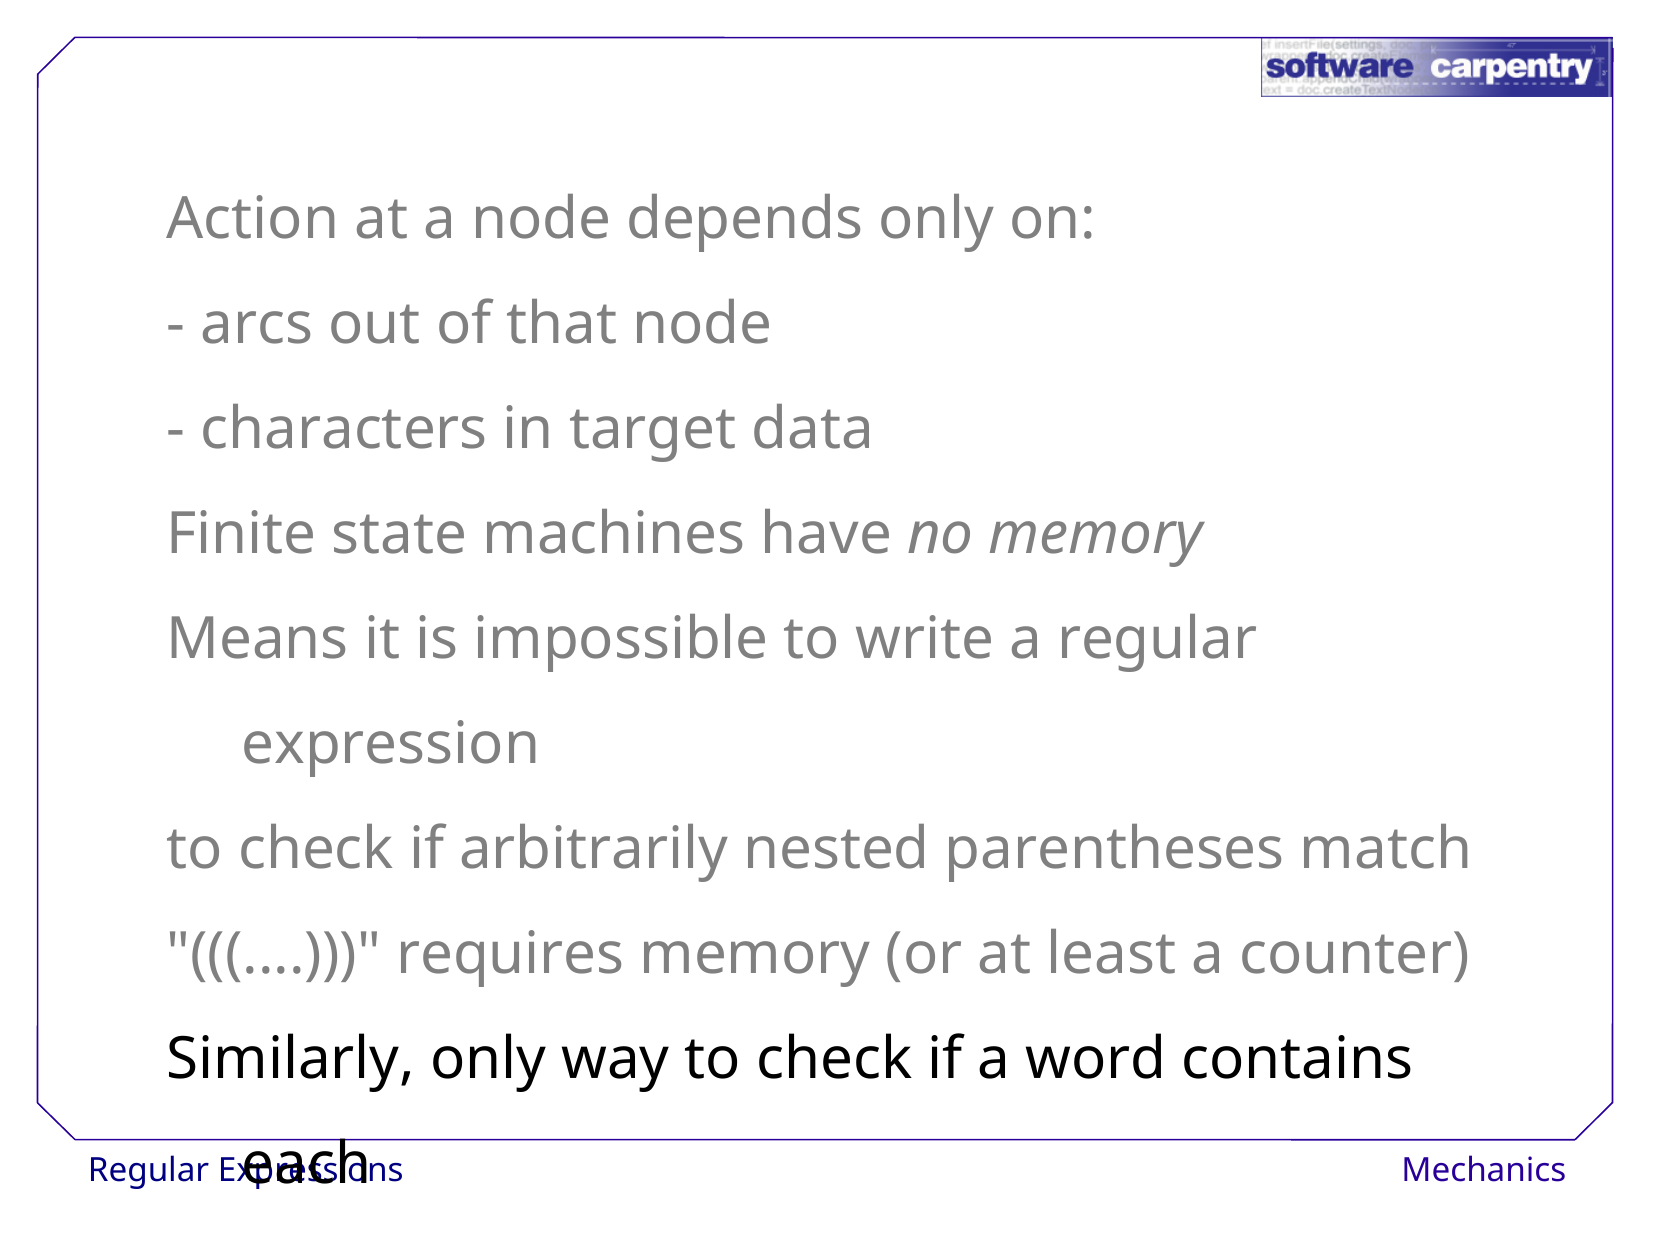

Action at a node depends only on:
- arcs out of that node
- characters in target data
Finite state machines have no memory
Means it is impossible to write a regular expression
to check if arbitrarily nested parentheses match
"(((....)))" requires memory (or at least a counter)
Similarly, only way to check if a word contains each
vowel once is to write 5! = 120 clauses